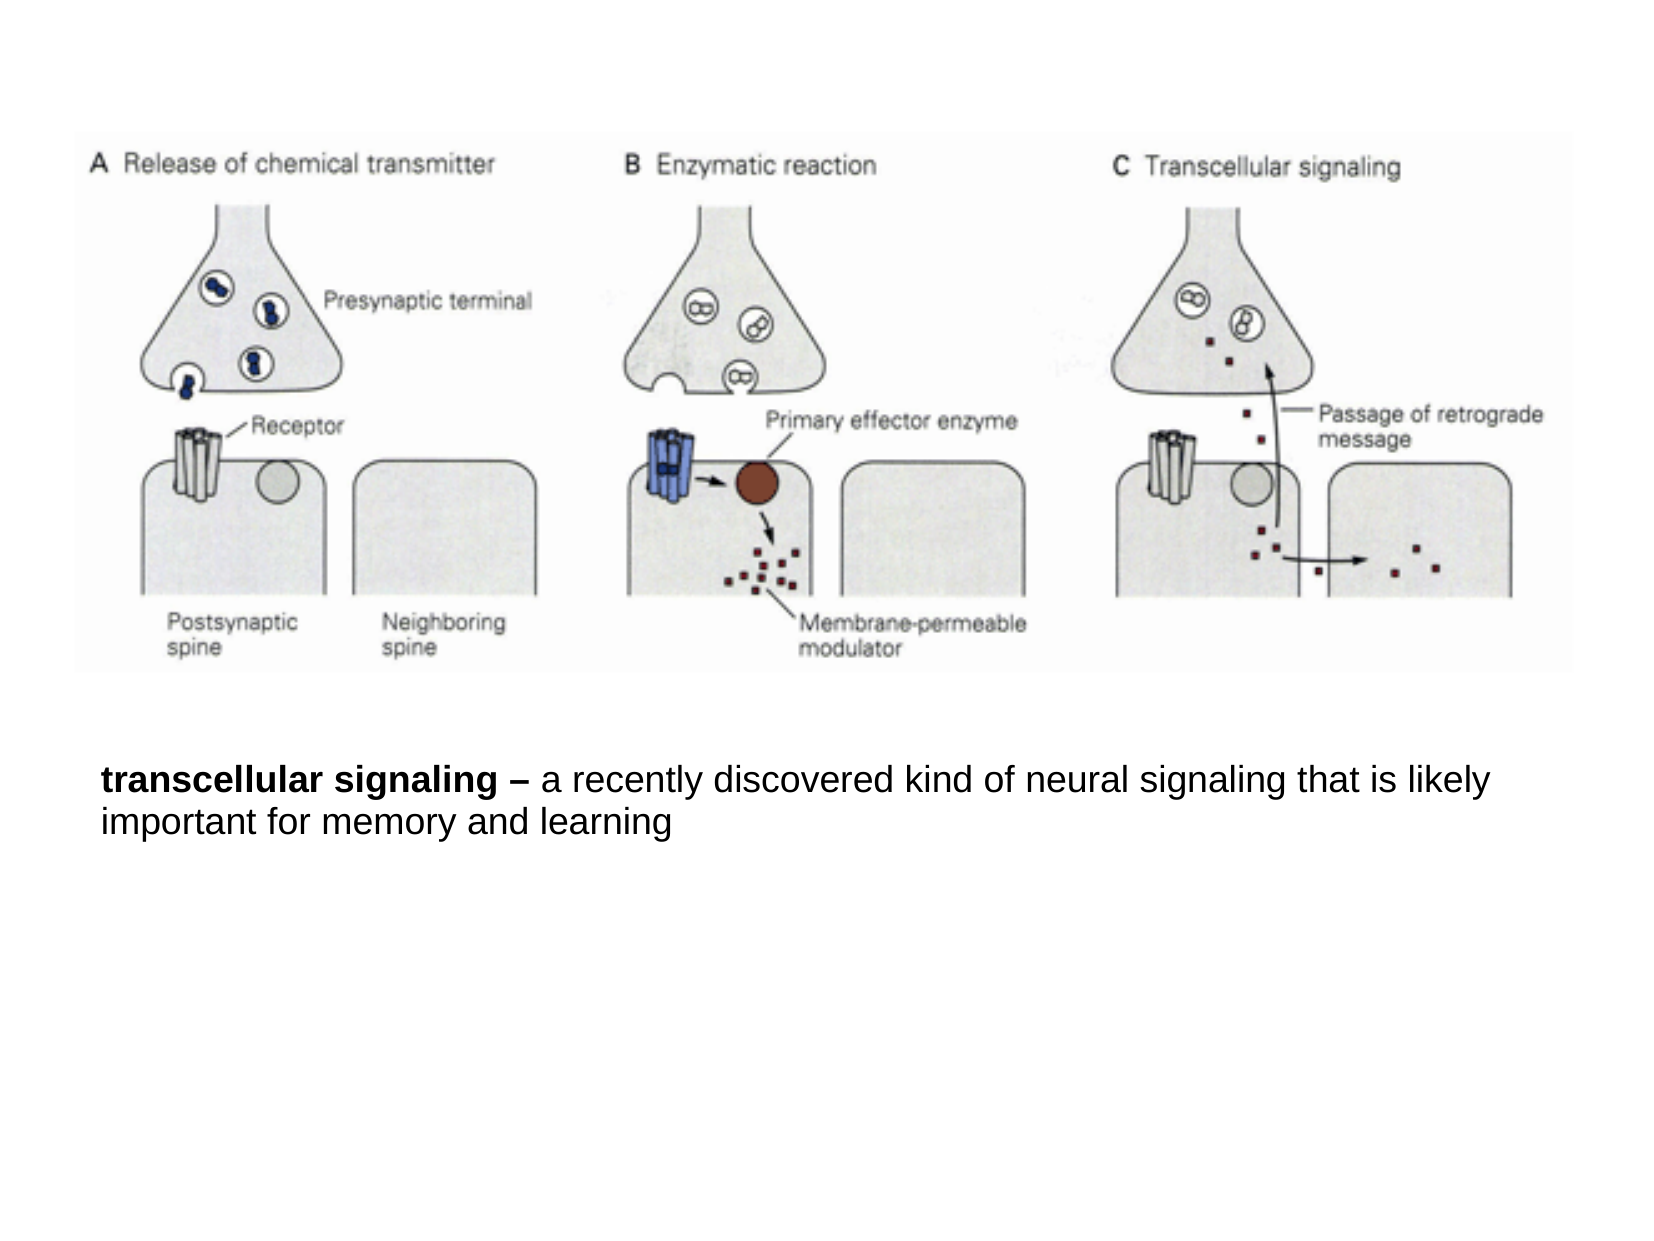

transcellular signaling – a recently discovered kind of neural signaling that is likely important for memory and learning